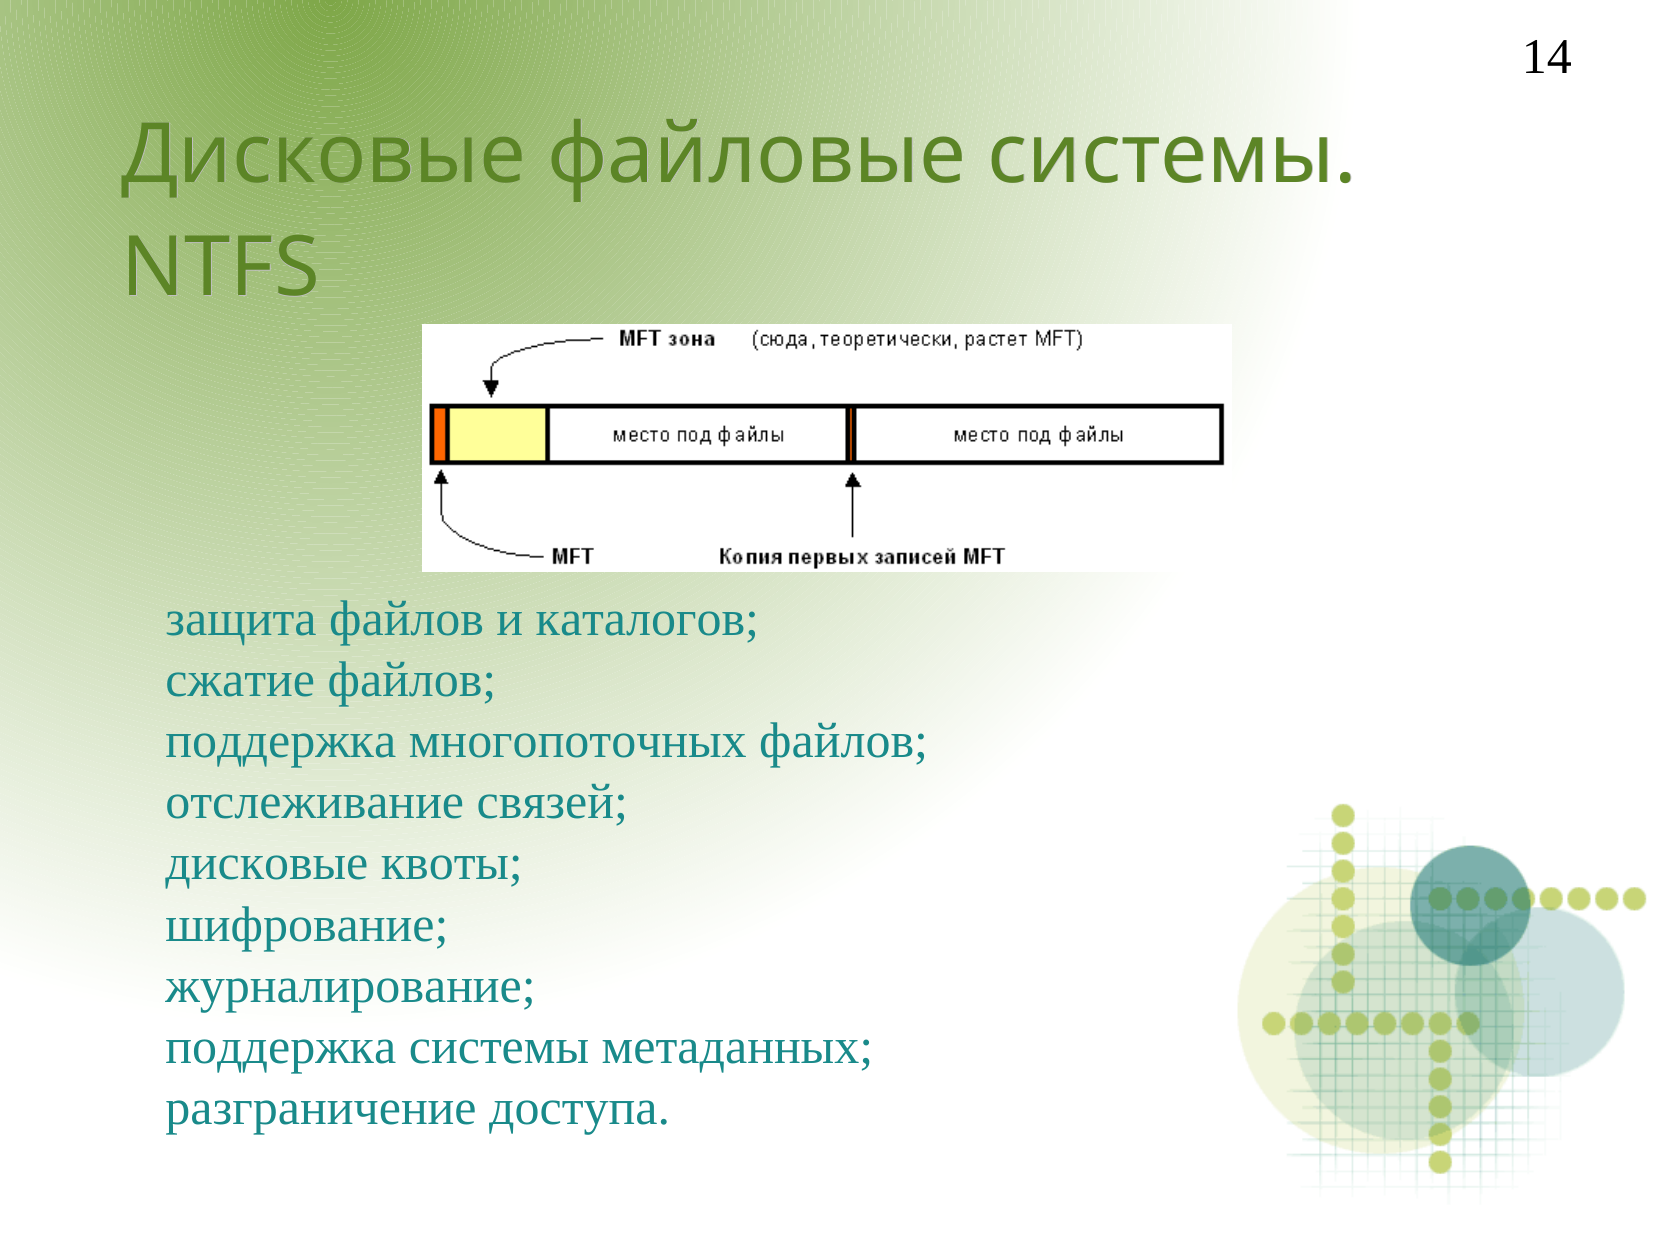

# Дисковые файловые системы. NTFS
защита файлов и каталогов;
сжатие файлов;
поддержка многопоточных файлов;
отслеживание связей;
дисковые квоты;
шифрование;
журналирование;
поддержка системы метаданных;
разграничение доступа.